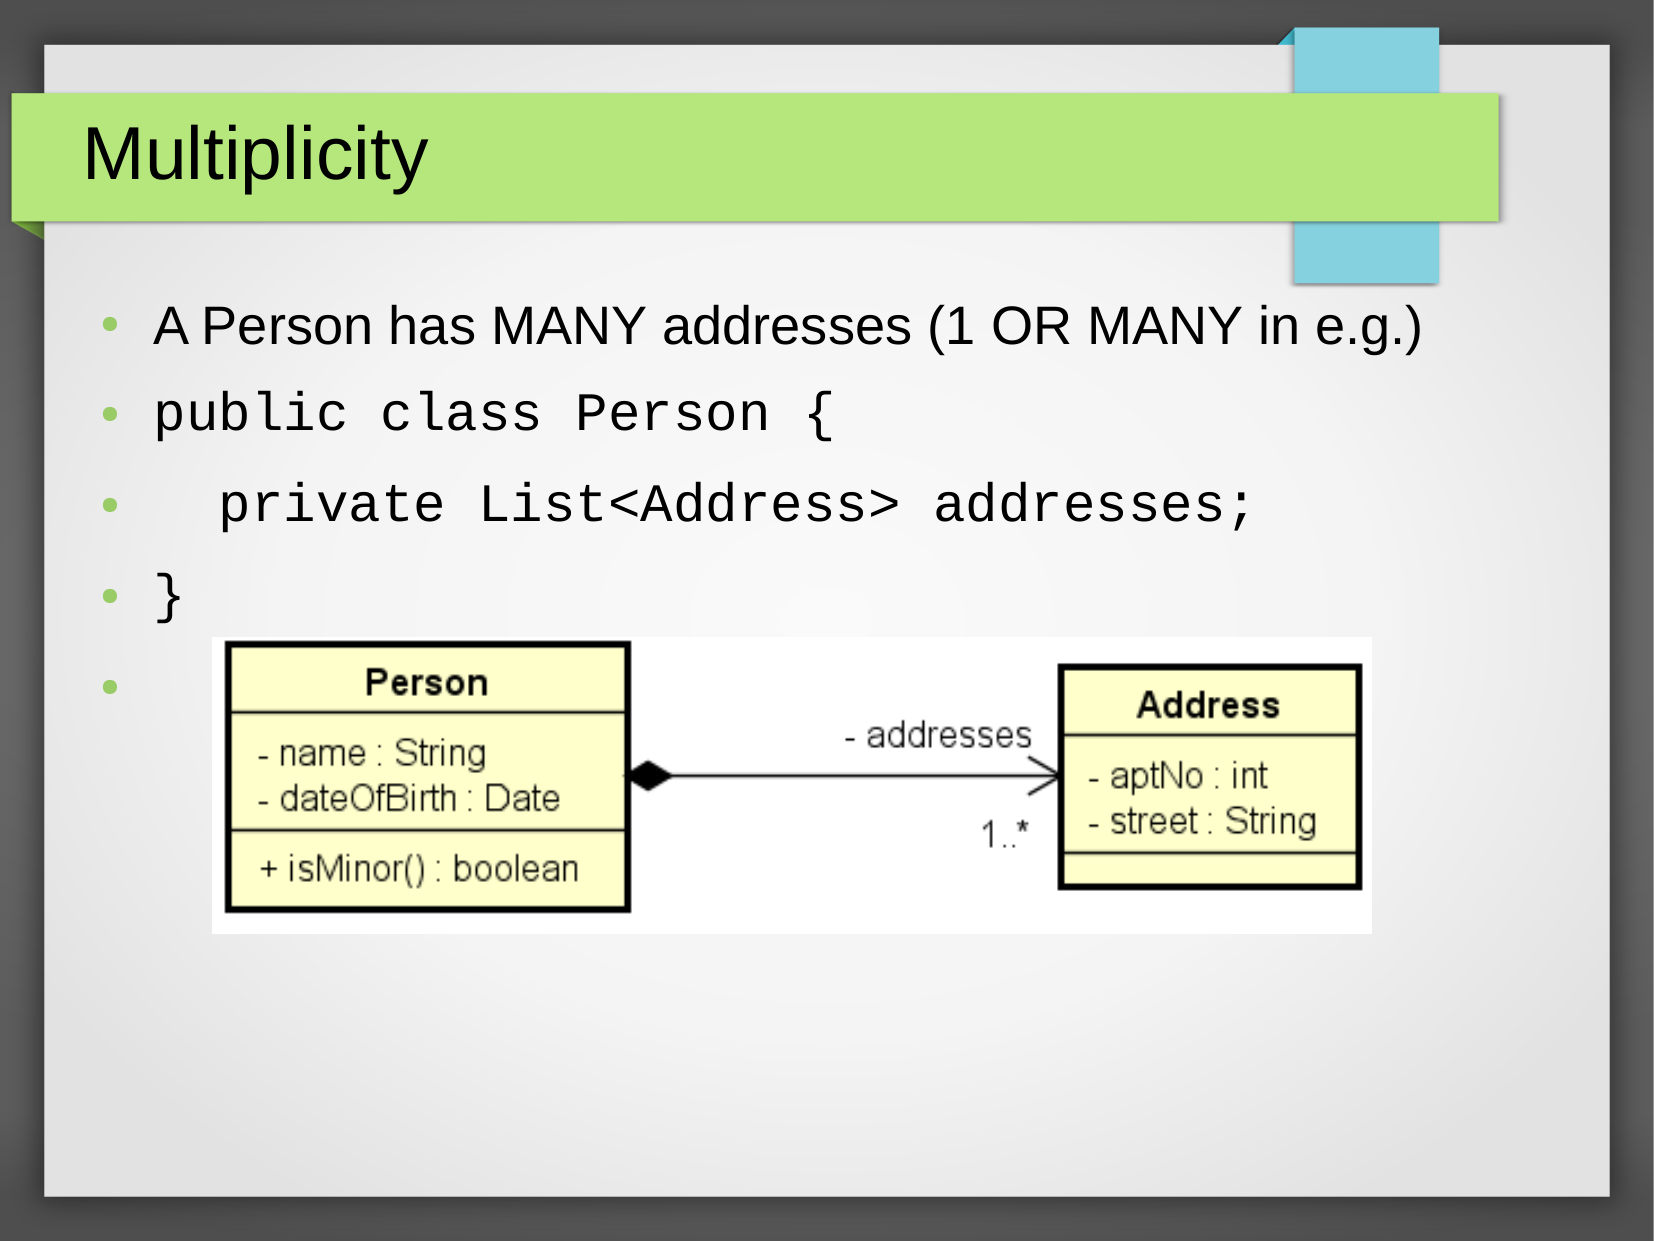

# Multiplicity
A Person has MANY addresses (1 OR MANY in e.g.)
public class Person {
 private List<Address> addresses;
}